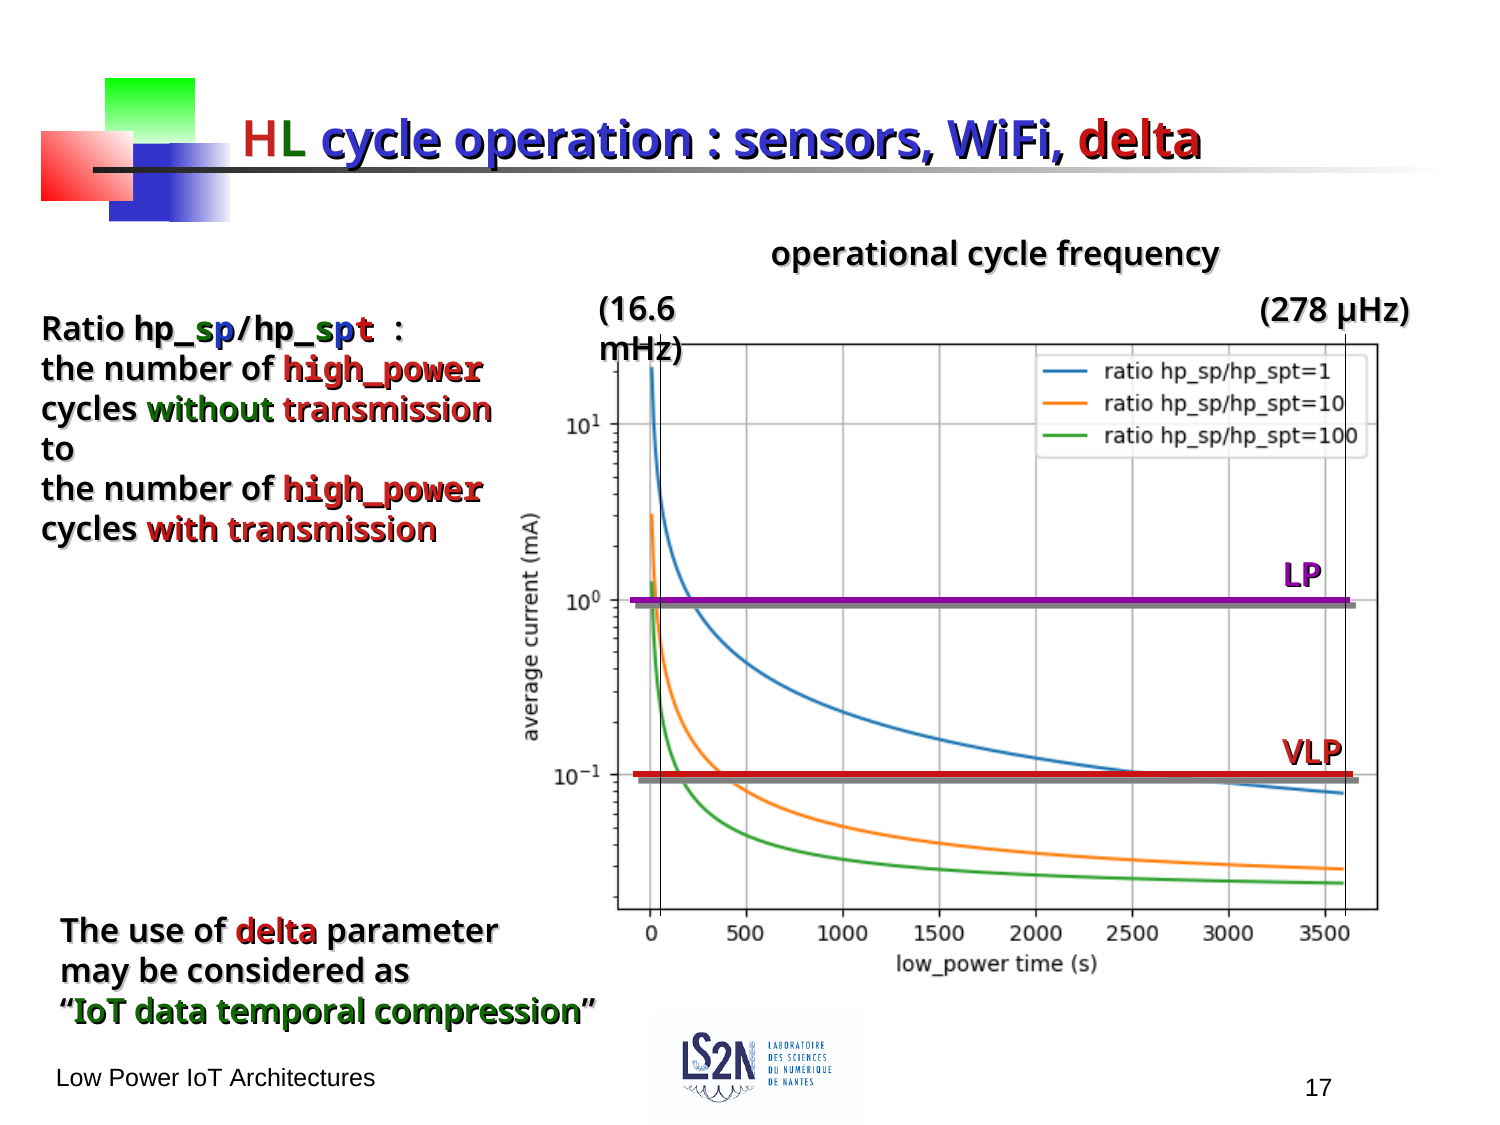

# HL cycle operation : sensors, WiFi, delta
operational cycle frequency
(16.6 mHz)
(278 µHz)
Ratio hp_sp/hp_spt :
the number of high_power cycles without transmission
to
the number of high_power cycles with transmission
LP
VLP
The use of delta parameter
may be considered as
“IoT data temporal compression”
17